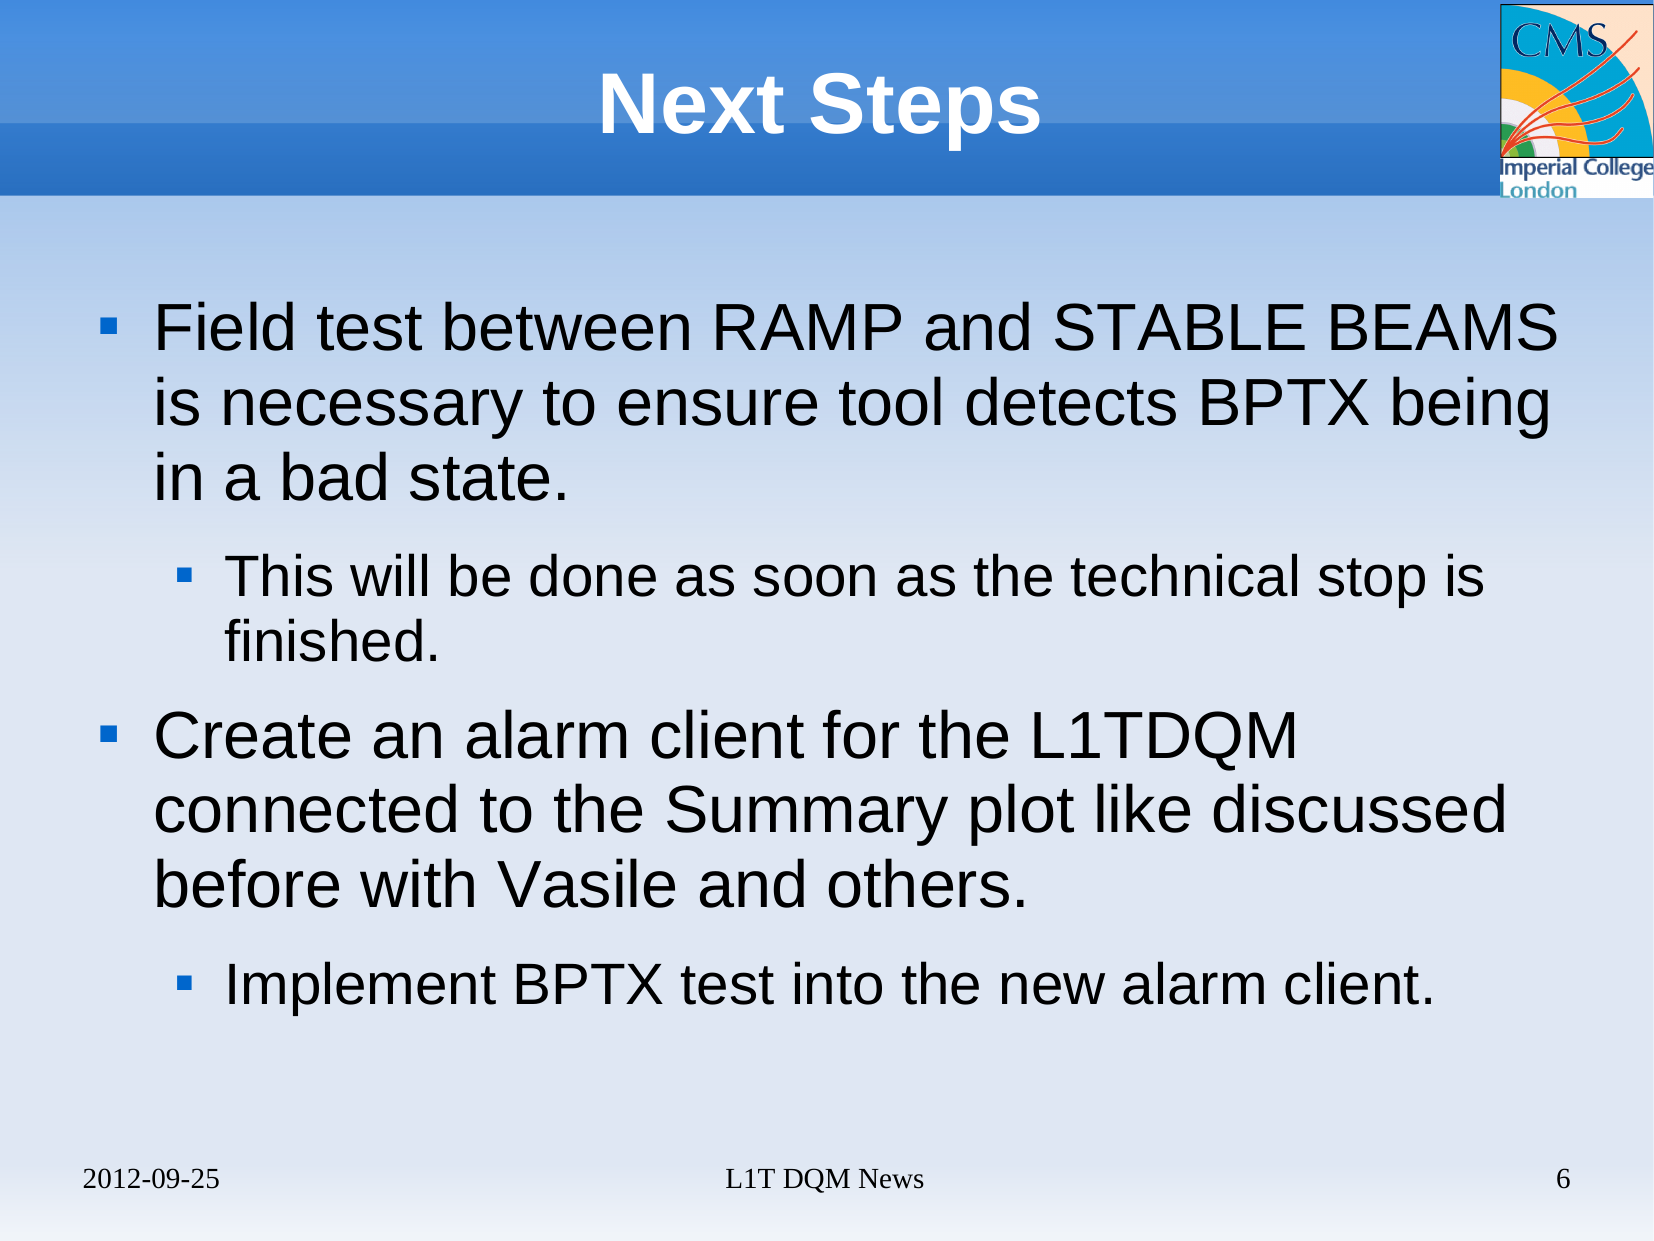

# Next Steps
Field test between RAMP and STABLE BEAMS is necessary to ensure tool detects BPTX being in a bad state.
This will be done as soon as the technical stop is finished.
Create an alarm client for the L1TDQM connected to the Summary plot like discussed before with Vasile and others.
Implement BPTX test into the new alarm client.
2012-09-25
L1T DQM News
6